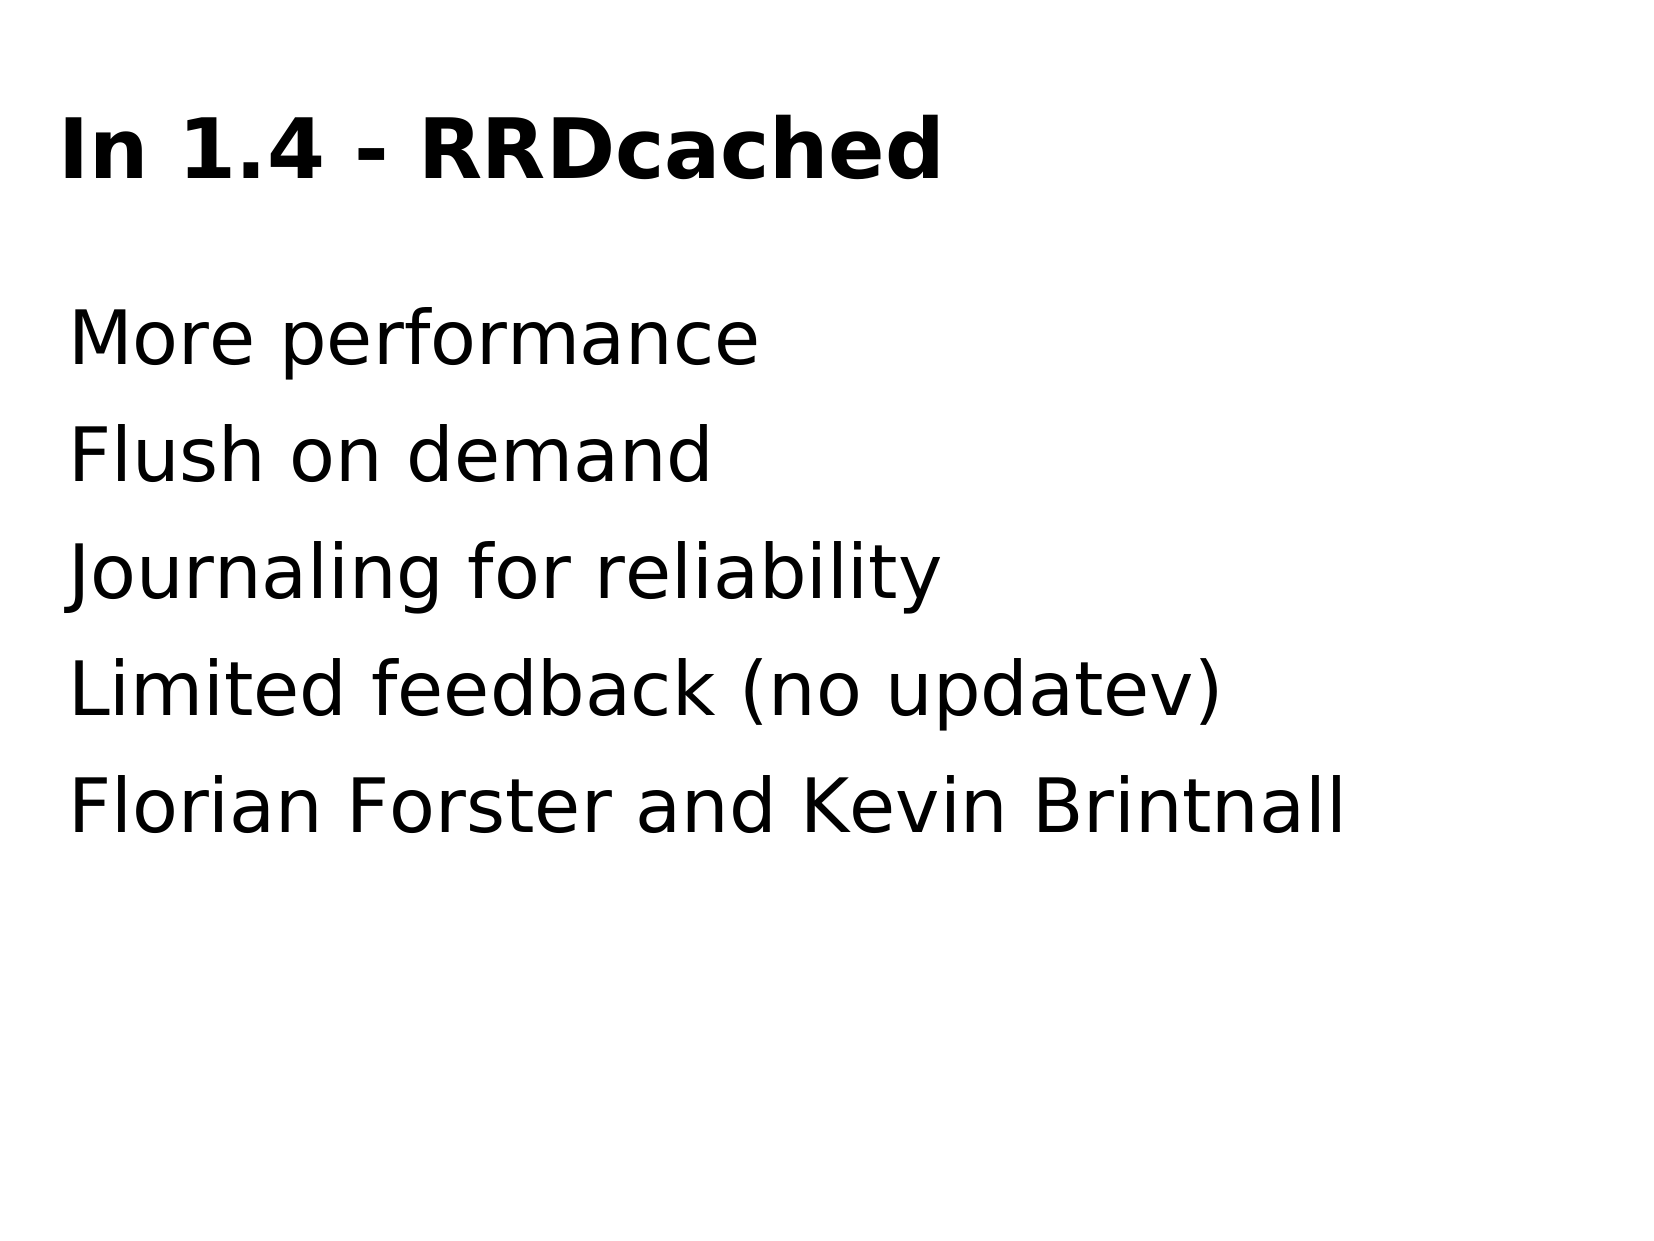

# In 1.4 - RRDcached
More performance
Flush on demand
Journaling for reliability
Limited feedback (no updatev)
Florian Forster and Kevin Brintnall